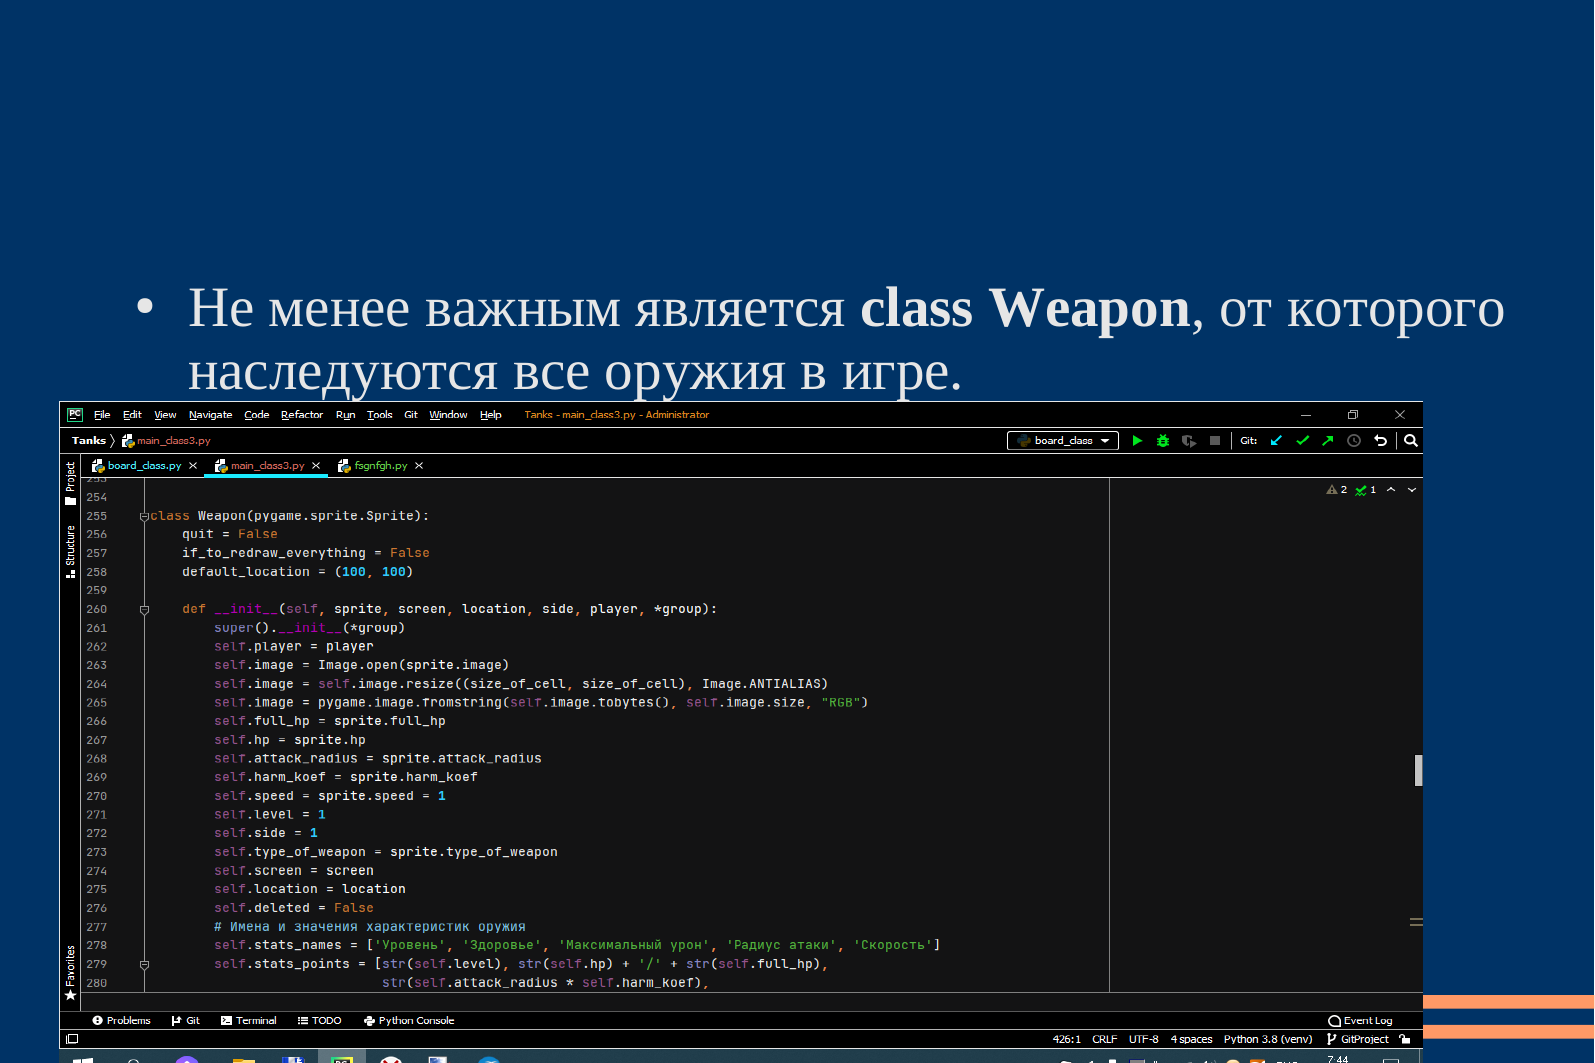

#
Не менее важным является class Weapon, от которого наследуются все оружия в игре.